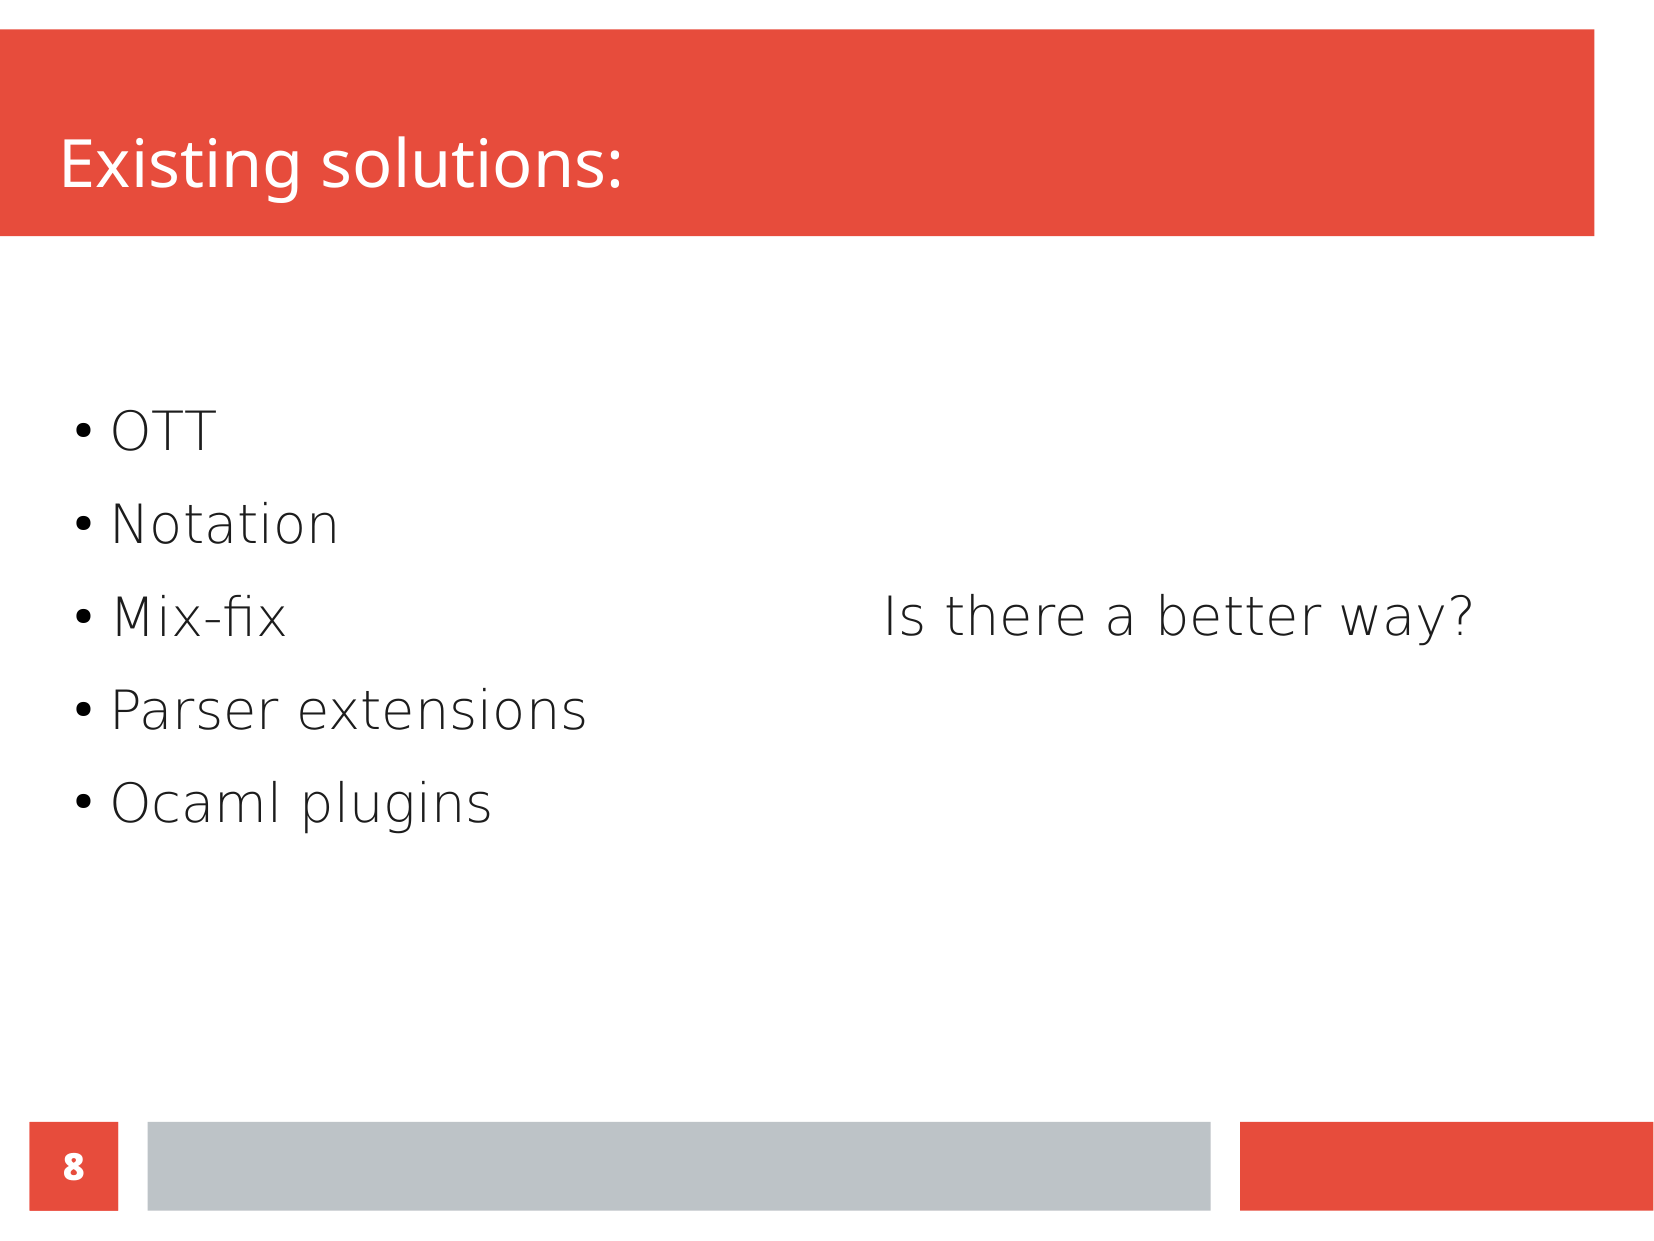

# Existing solutions:
OTT
Notation
Mix-fix
Parser extensions
Ocaml plugins
Is there a better way?
8